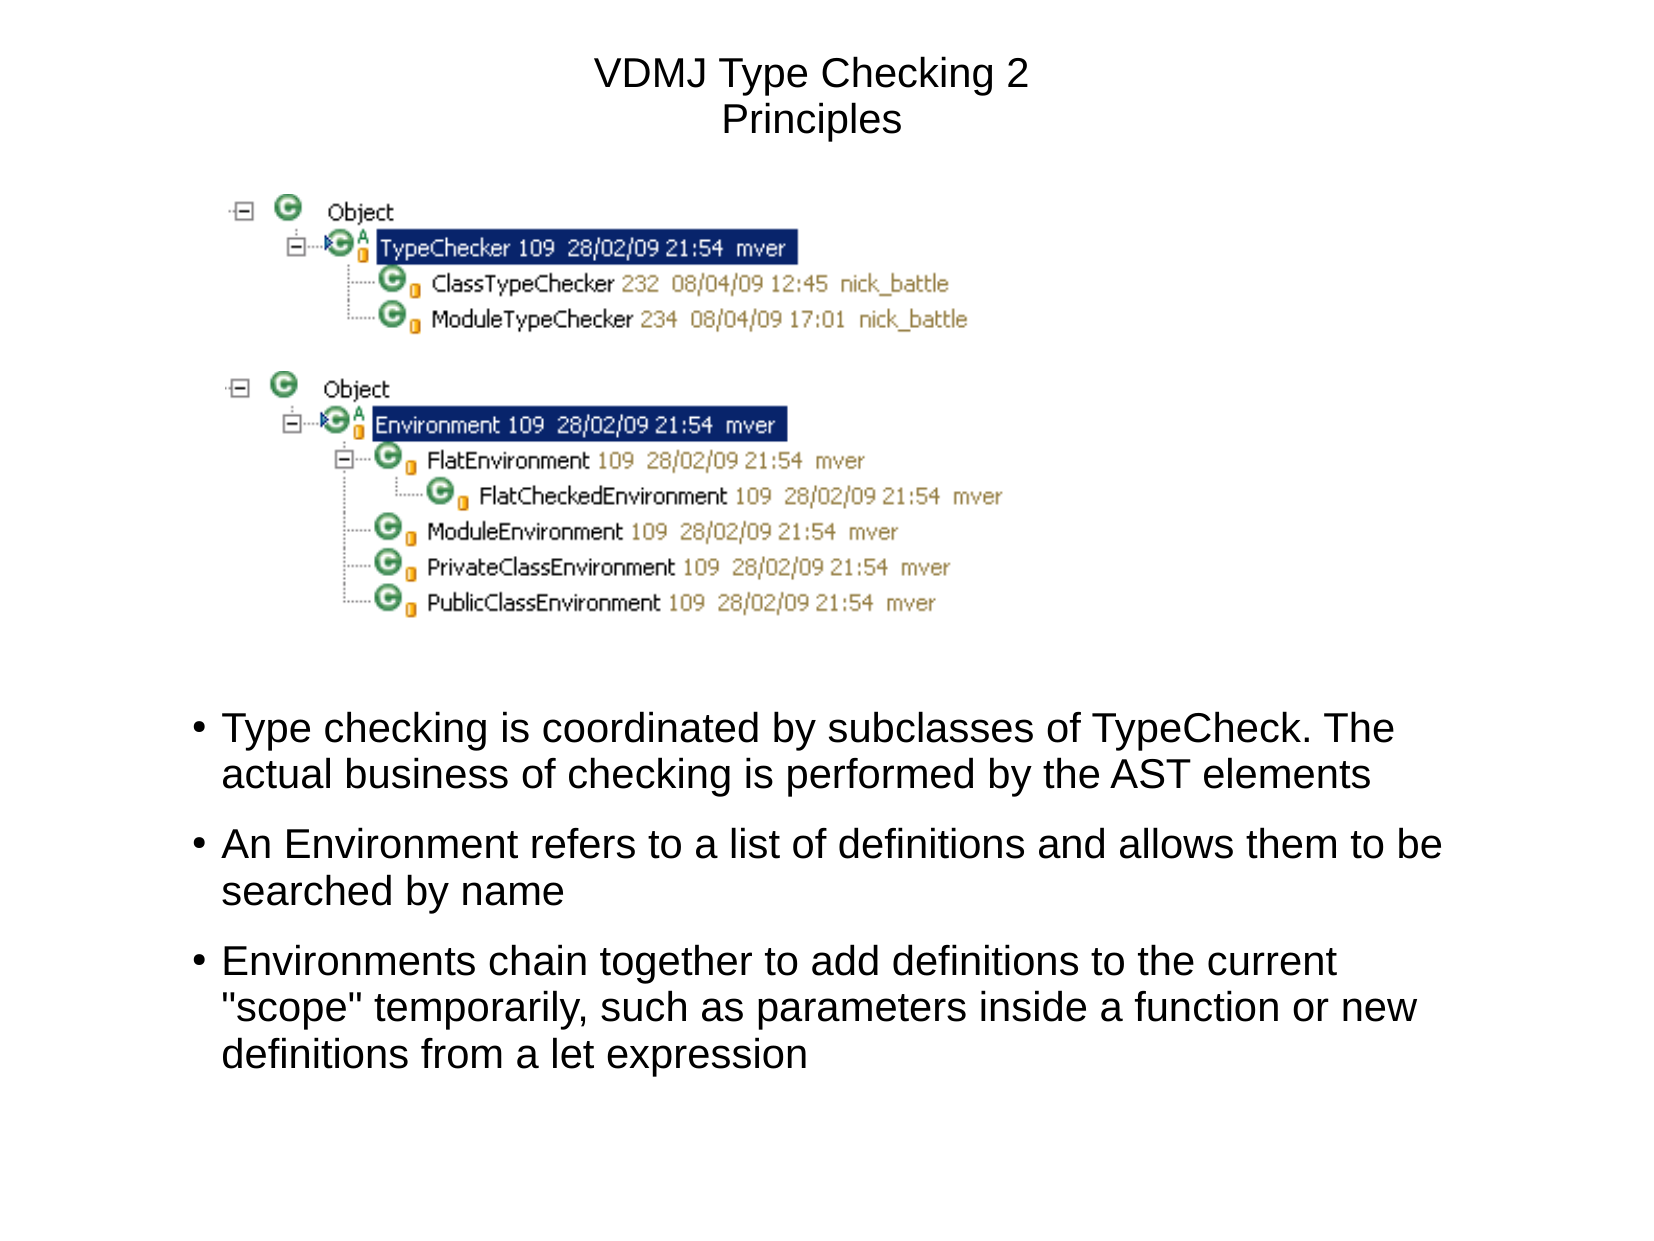

VDMJ Type Checking 2
Principles
Type checking is coordinated by subclasses of TypeCheck. The actual business of checking is performed by the AST elements
An Environment refers to a list of definitions and allows them to be searched by name
Environments chain together to add definitions to the current "scope" temporarily, such as parameters inside a function or new definitions from a let expression